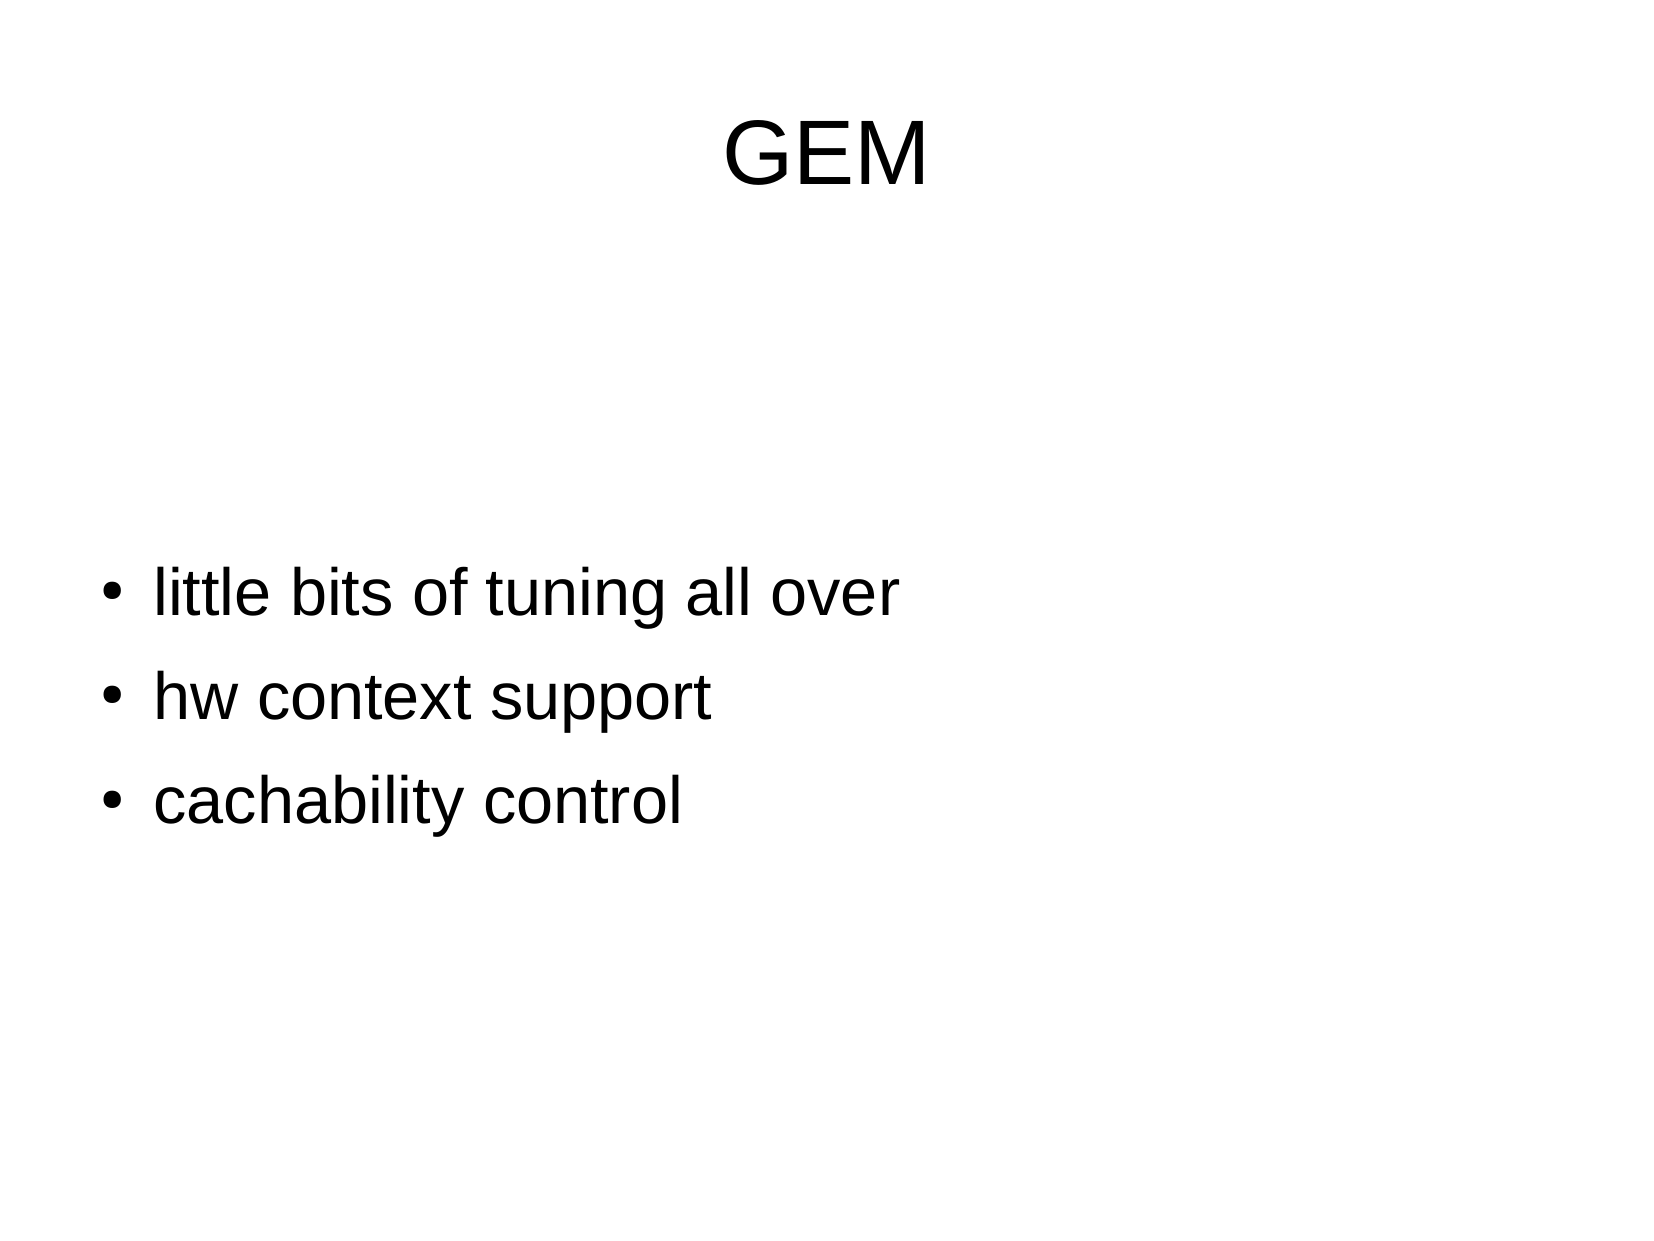

# GEM
little bits of tuning all over
hw context support
cachability control